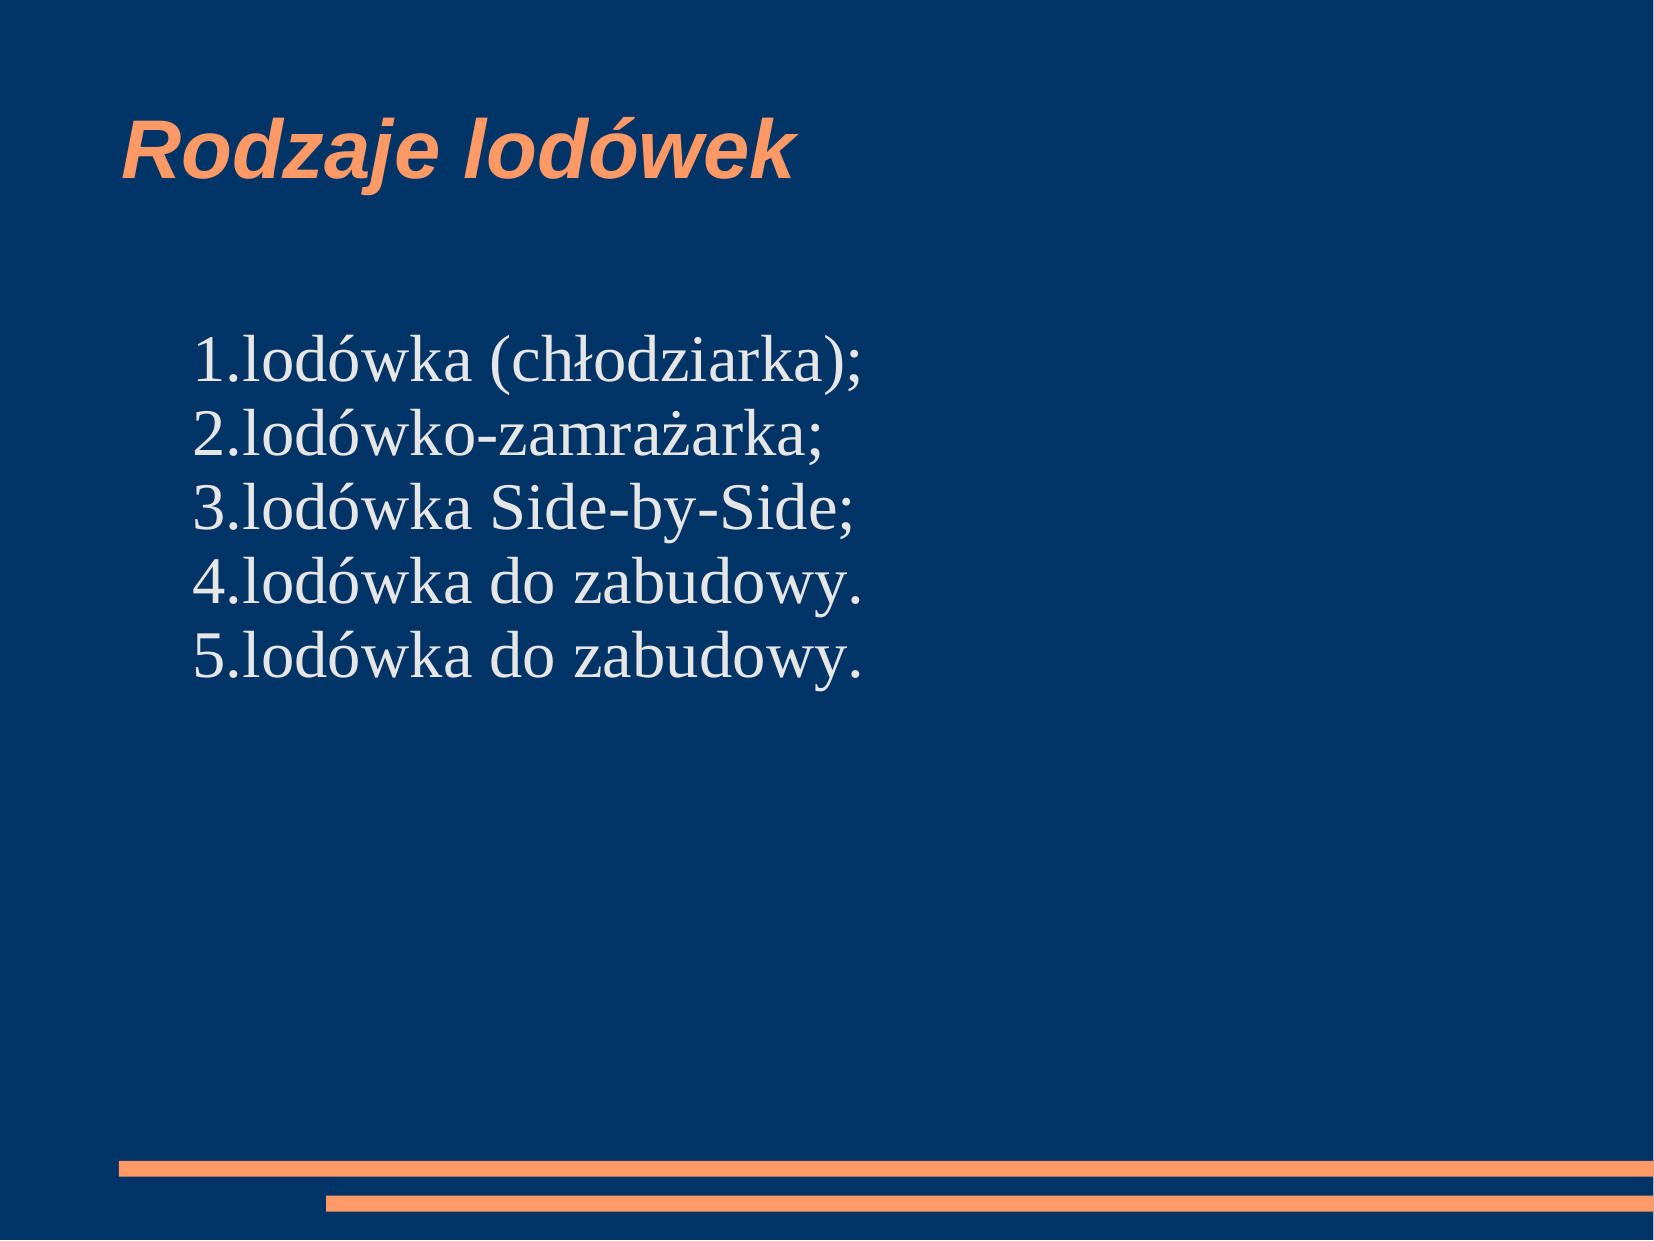

# Rodzaje lodówek
1.lodówka (chłodziarka);
2.lodówko-zamrażarka;
3.lodówka Side-by-Side;
4.lodówka do zabudowy.
5.lodówka do zabudowy.